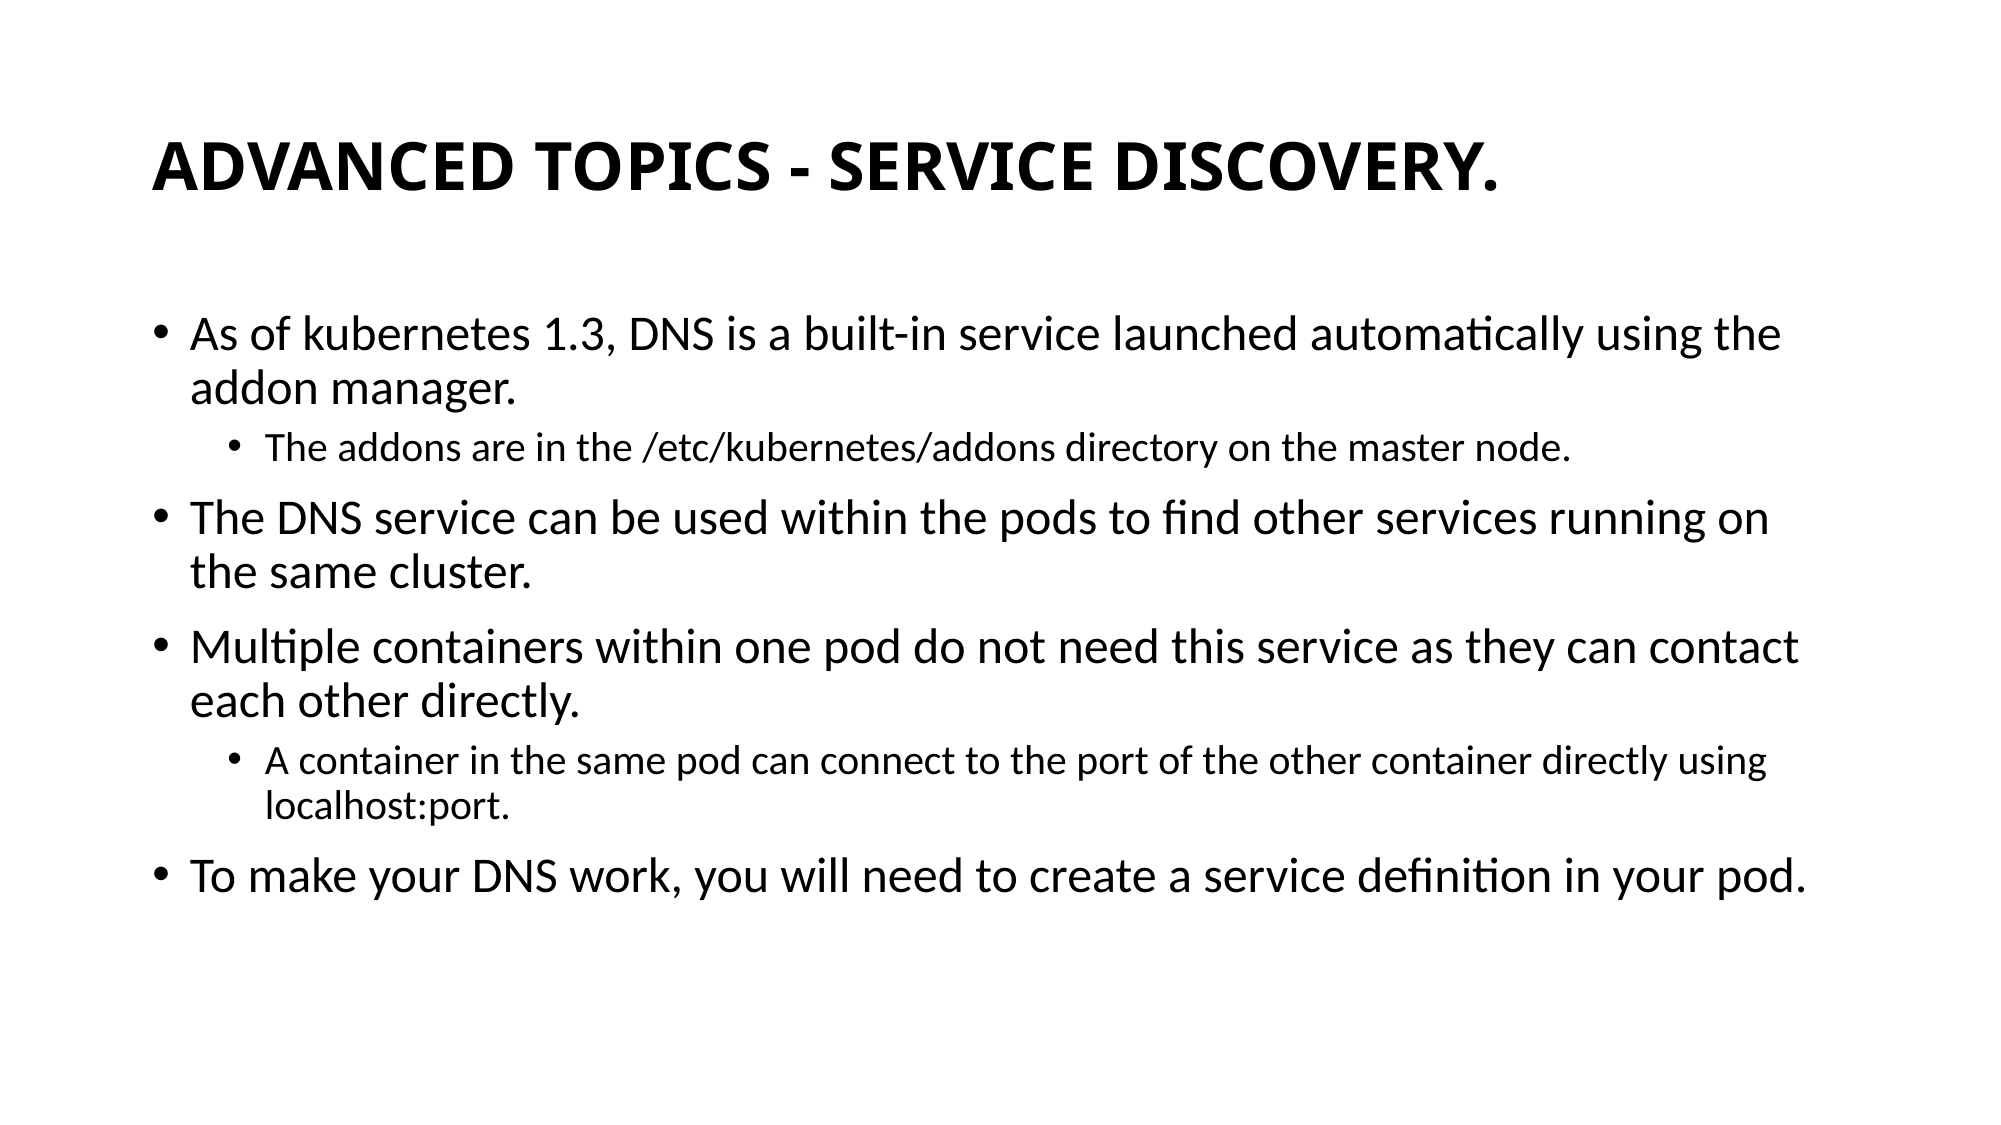

# ADVANCED TOPICS - SERVICE DISCOVERY.
As of kubernetes 1.3, DNS is a built-in service launched automatically using the addon manager.
The addons are in the /etc/kubernetes/addons directory on the master node.
The DNS service can be used within the pods to find other services running on the same cluster.
Multiple containers within one pod do not need this service as they can contact each other directly.
A container in the same pod can connect to the port of the other container directly using localhost:port.
To make your DNS work, you will need to create a service definition in your pod.